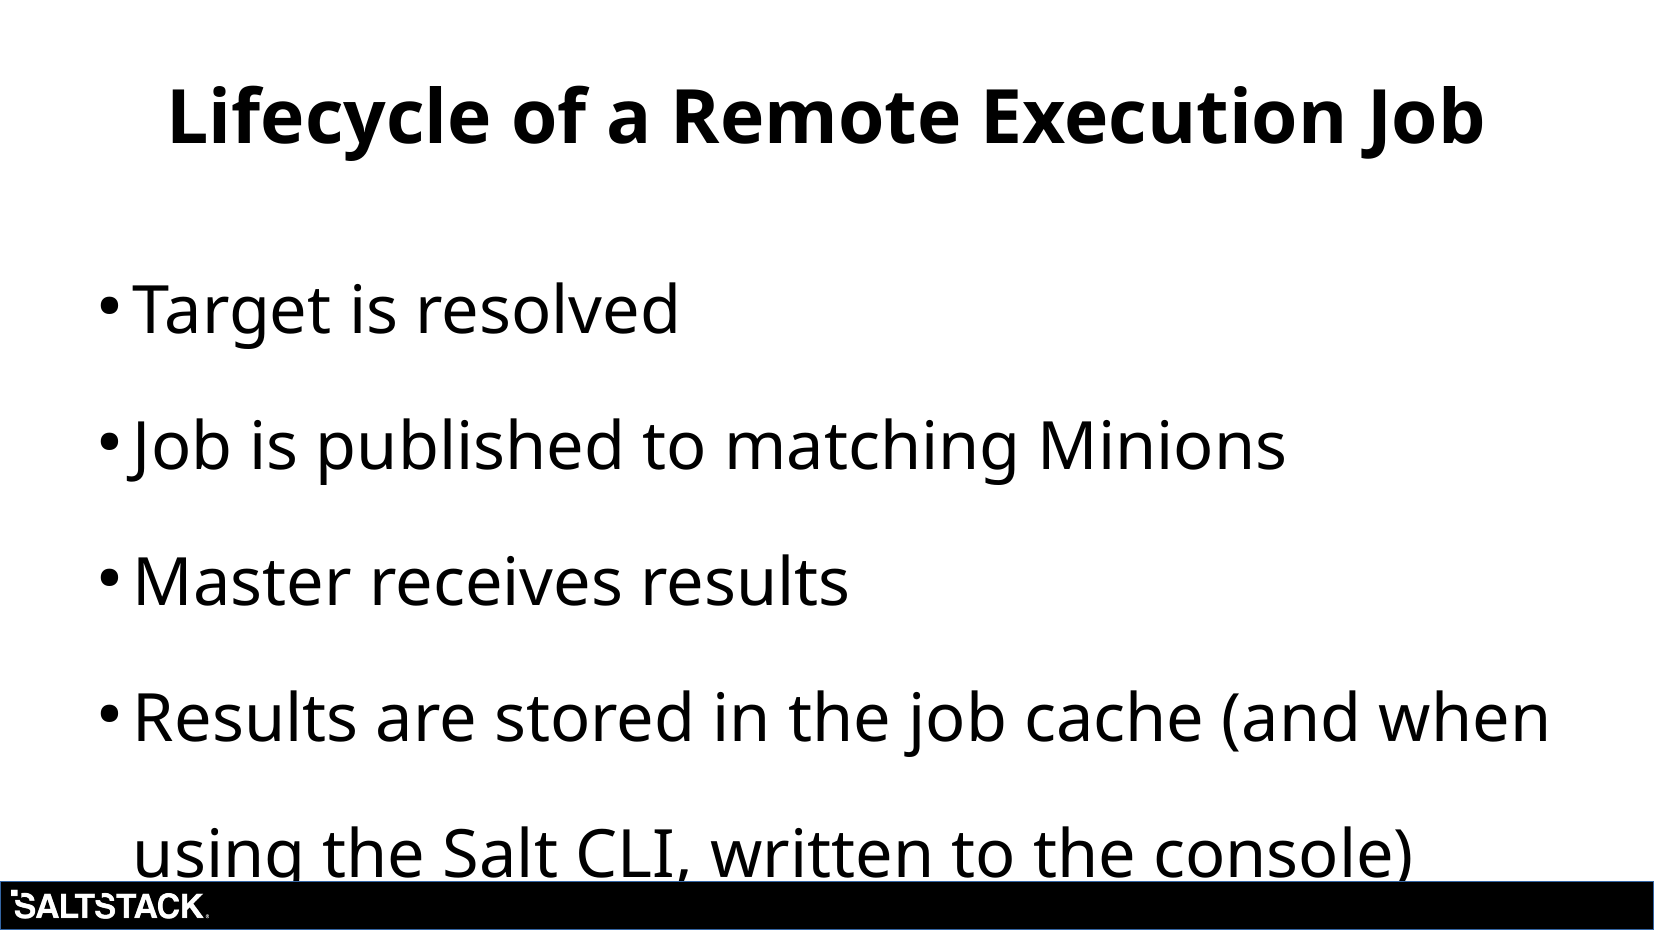

# Lifecycle of a Remote Execution Job
Target is resolved
Job is published to matching Minions
Master receives results
Results are stored in the job cache (and when using the Salt CLI, written to the console)